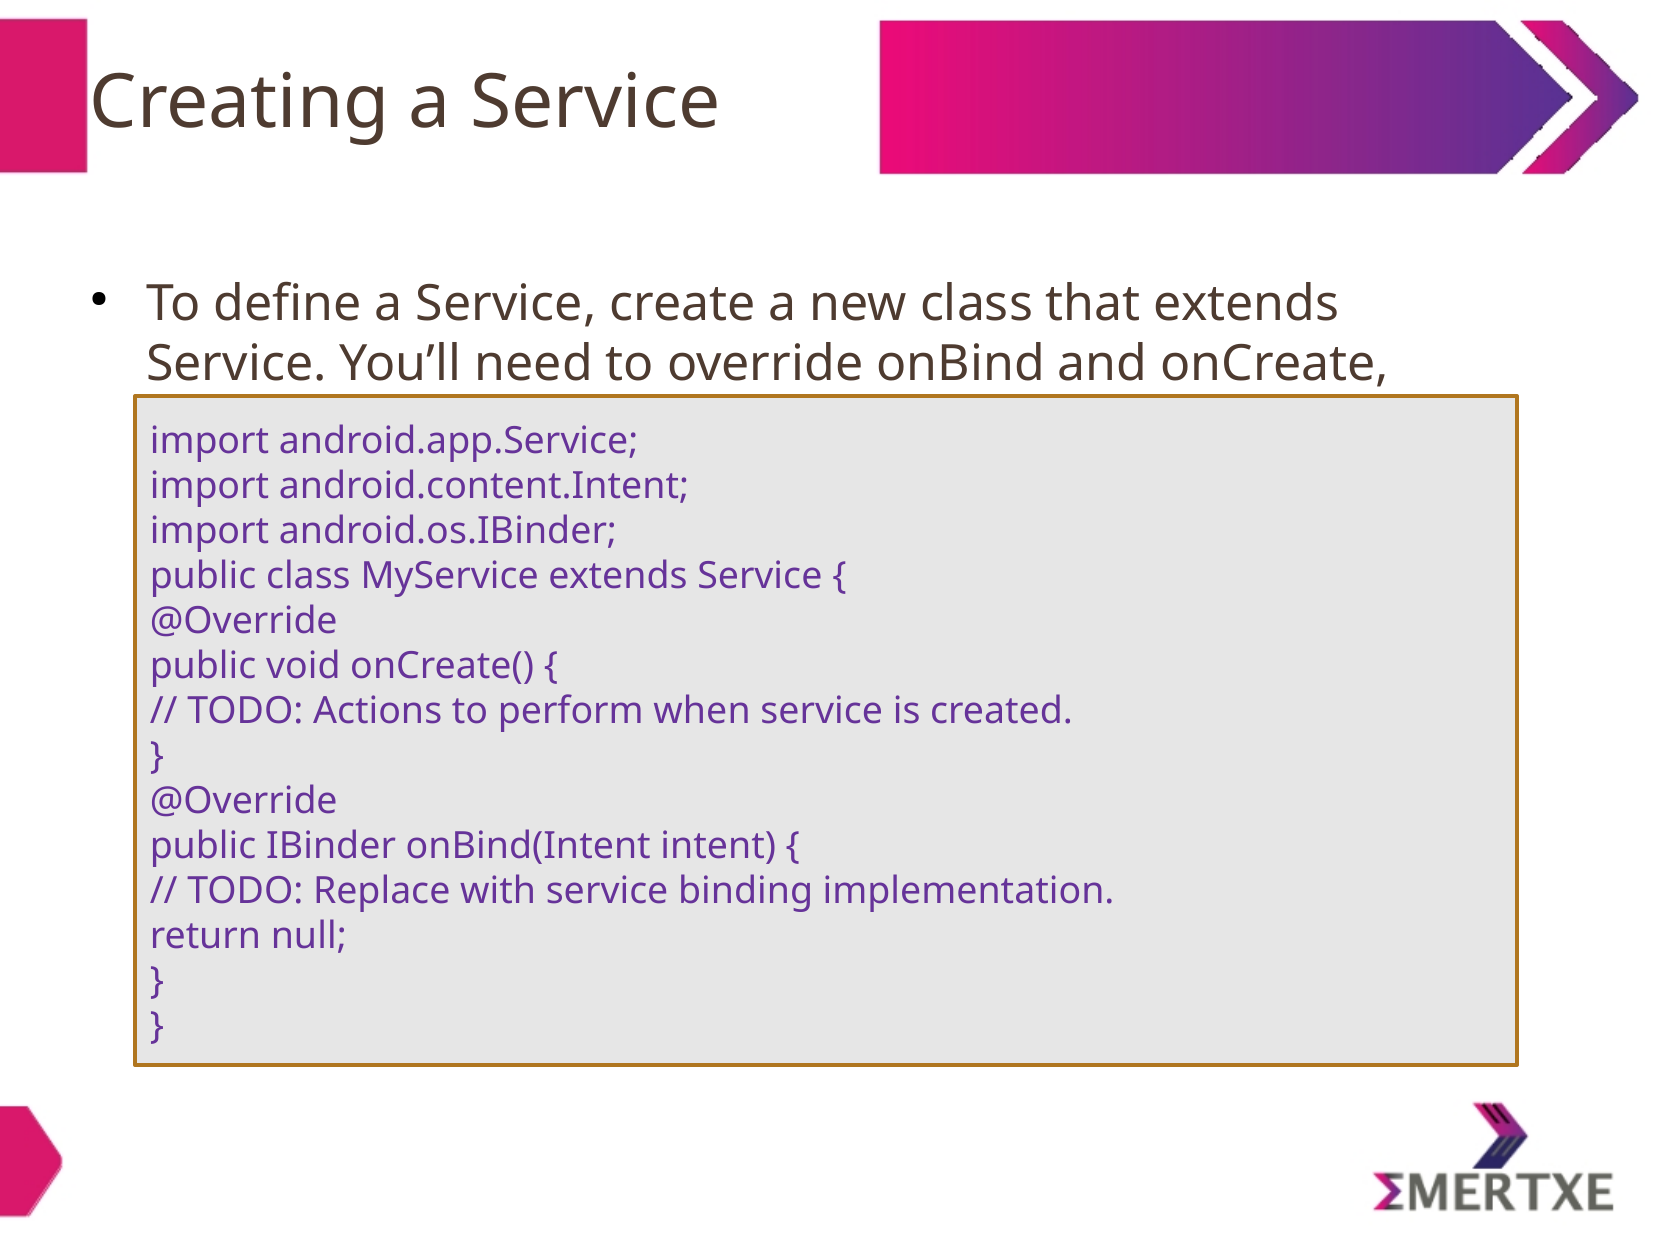

# Creating a Service
To define a Service, create a new class that extends Service. You’ll need to override onBind and onCreate,
import android.app.Service;
import android.content.Intent;
import android.os.IBinder;
public class MyService extends Service {
@Override
public void onCreate() {
// TODO: Actions to perform when service is created.
}
@Override
public IBinder onBind(Intent intent) {
// TODO: Replace with service binding implementation.
return null;
}
}